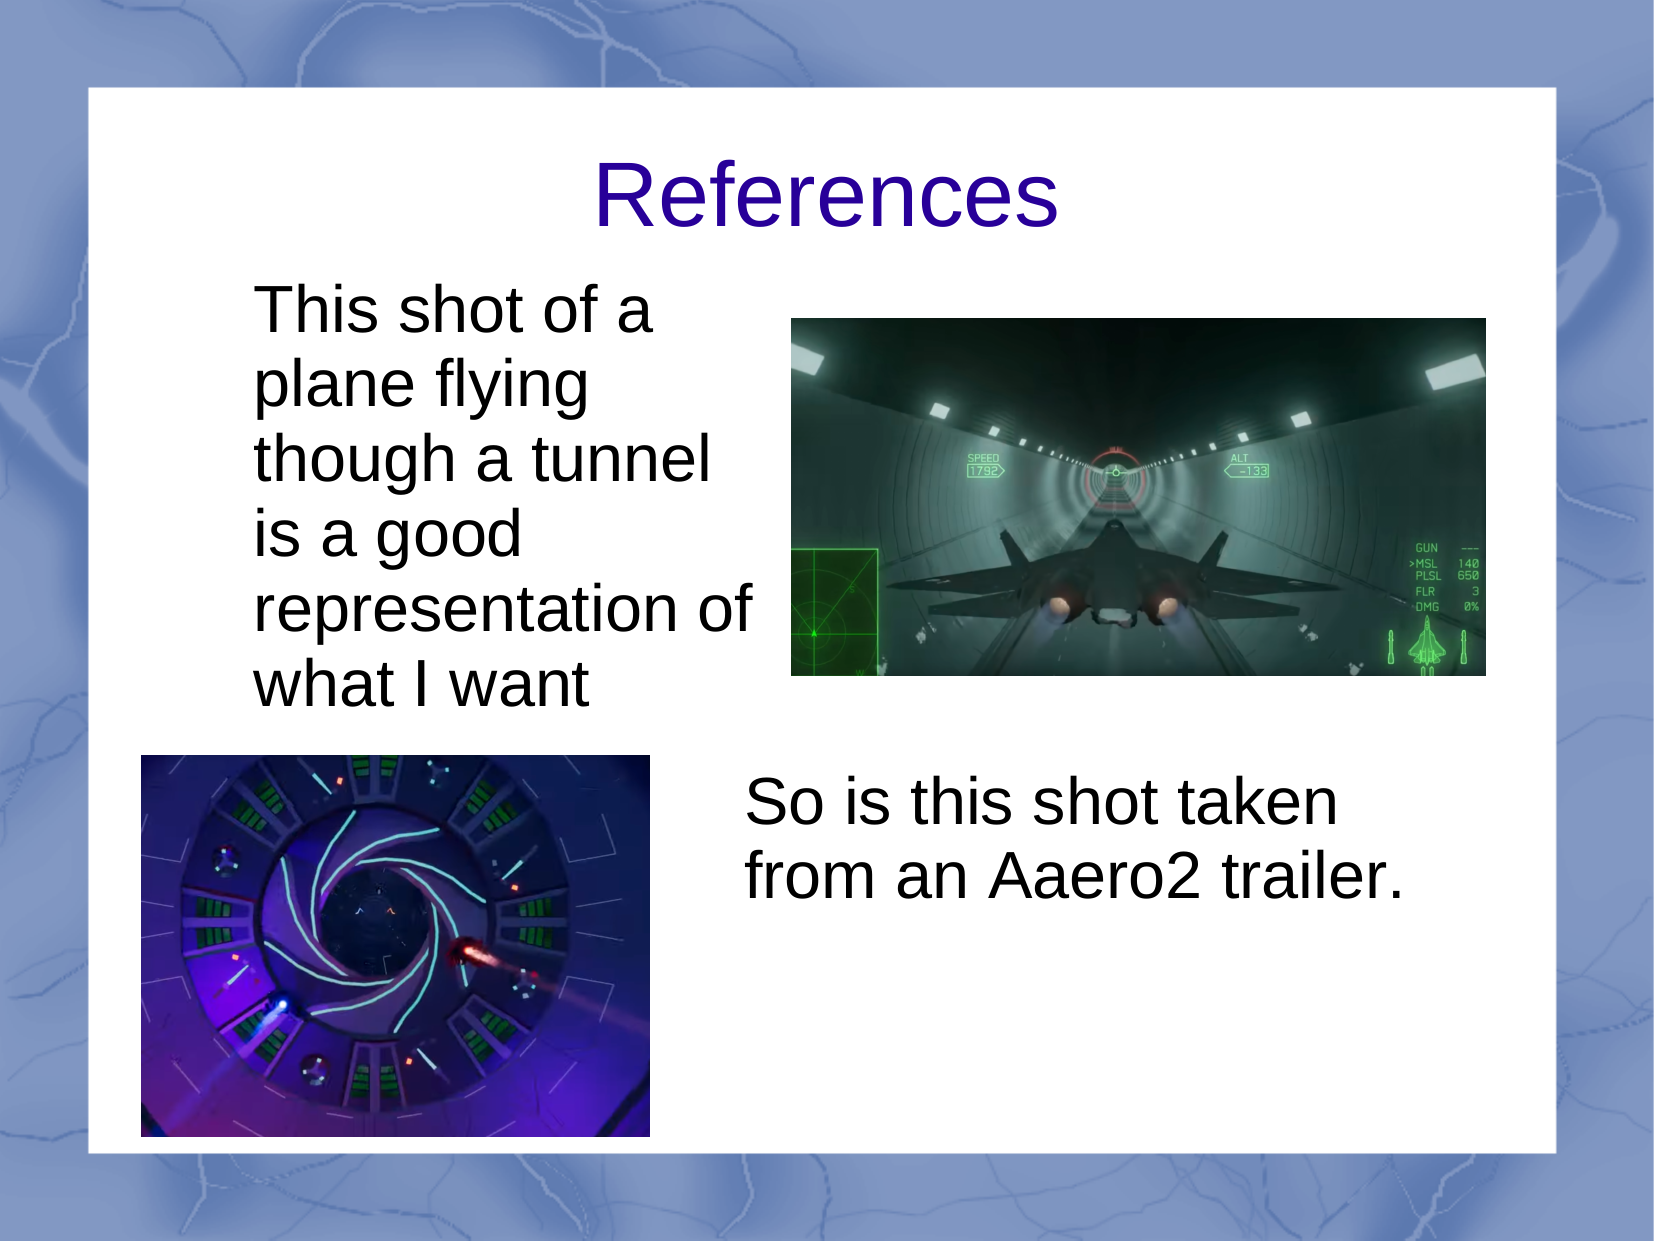

# References
This shot of a plane flying though a tunnel is a good representation of what I want
So is this shot taken from an Aaero2 trailer.